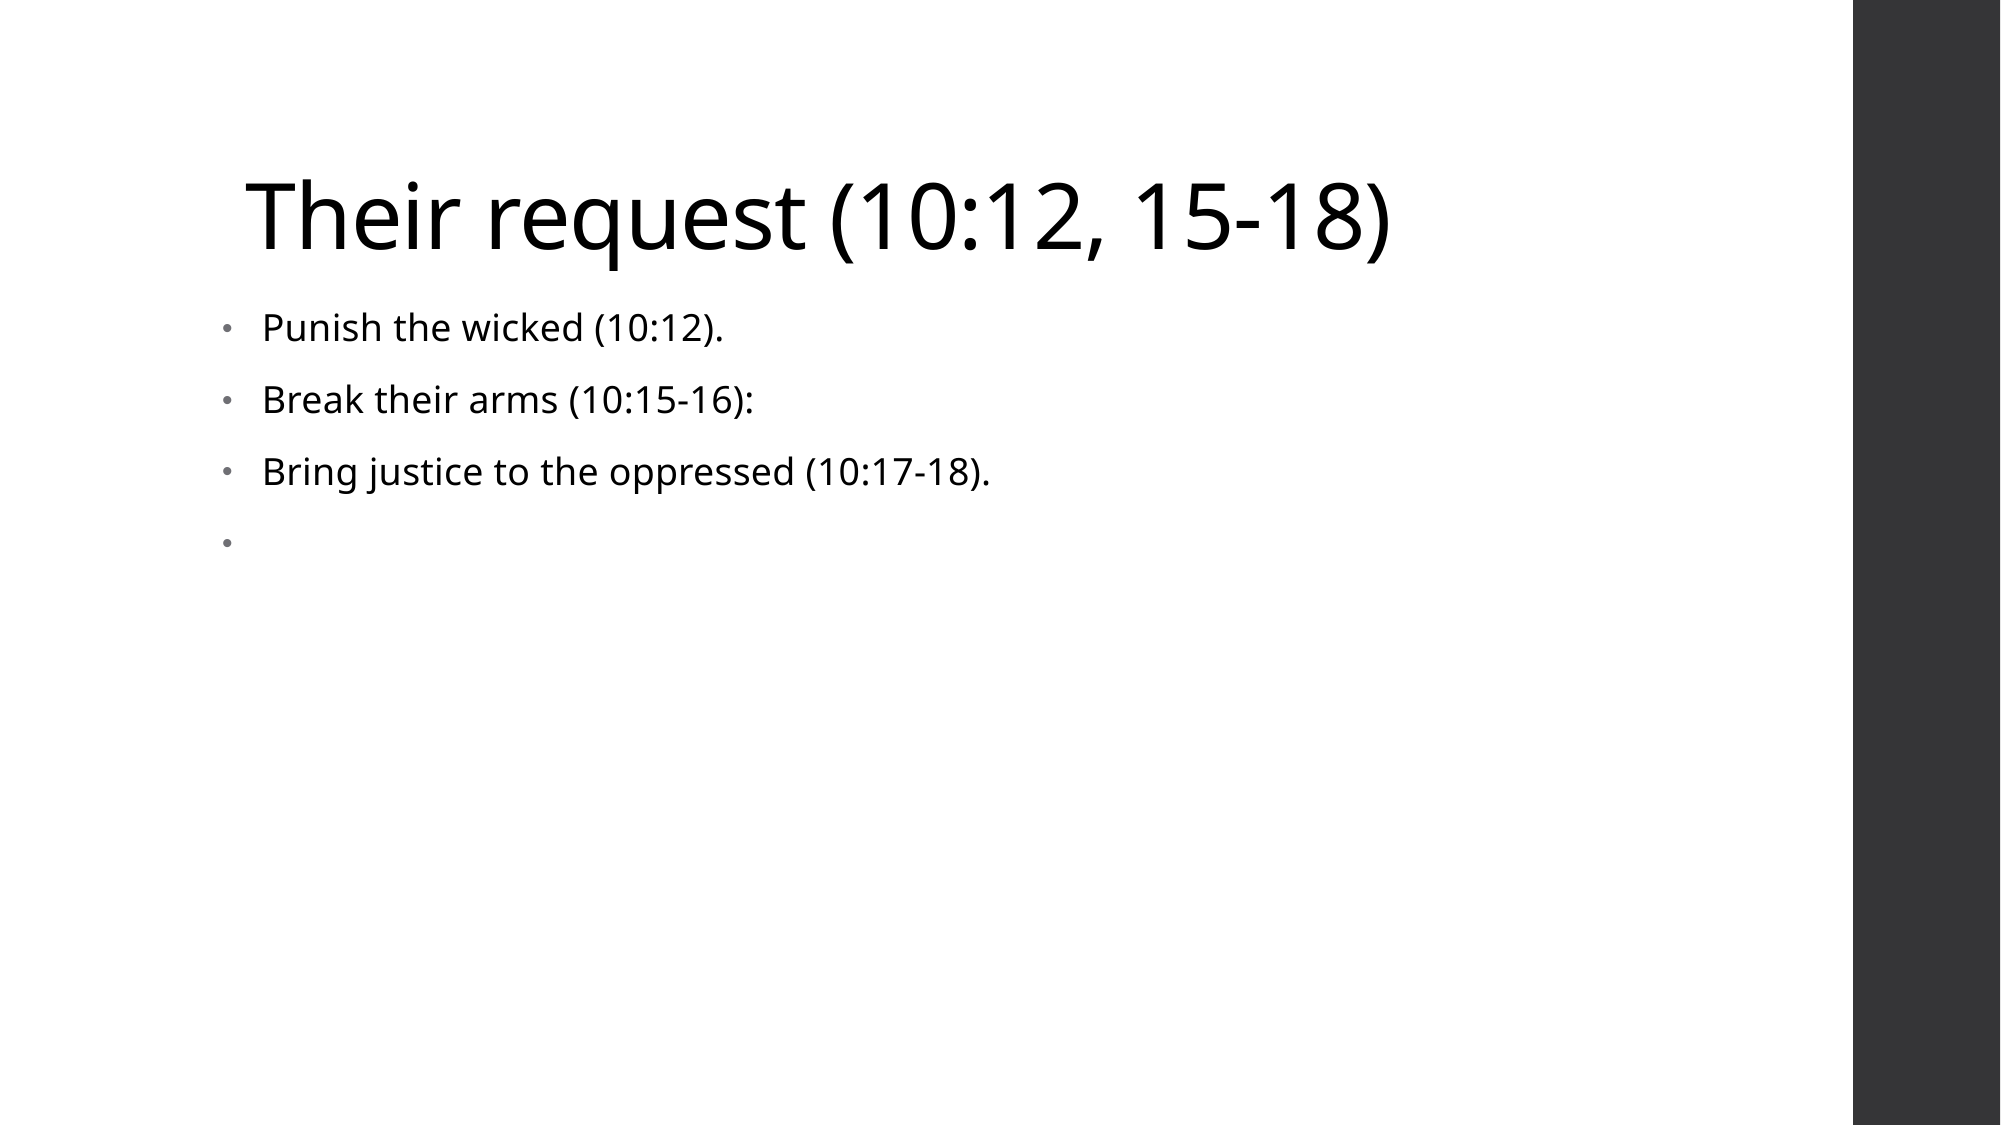

# Their request (10:12, 15-18)
 Punish the wicked (10:12).
 Break their arms (10:15-16):
 Bring justice to the oppressed (10:17-18).